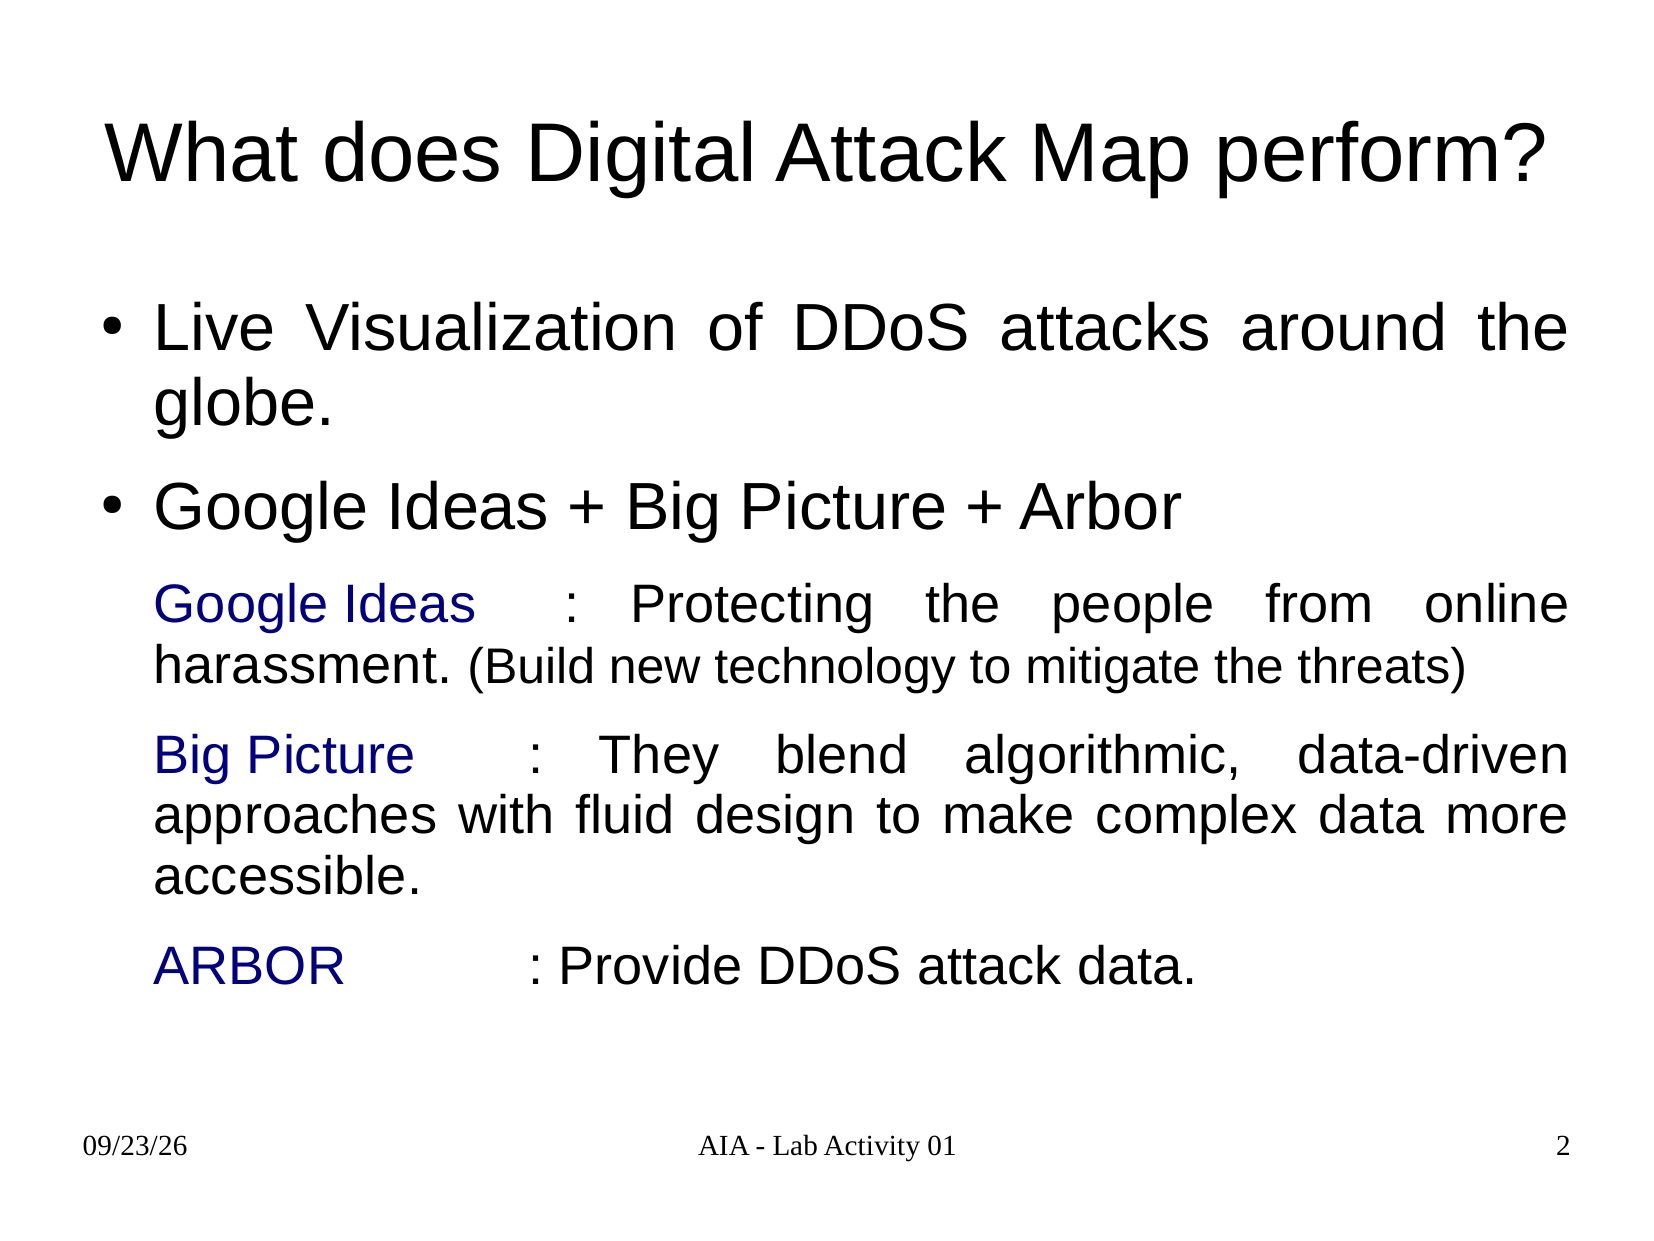

# What does Digital Attack Map perform?
Live Visualization of DDoS attacks around the globe.
Google Ideas + Big Picture + Arbor
Google Ideas 	: Protecting the people from online harassment. (Build new technology to mitigate the threats)
Big Picture		: They blend algorithmic, data-driven approaches with fluid design to make complex data more accessible.
ARBOR			: Provide DDoS attack data.
AIA - Lab Activity 01
2